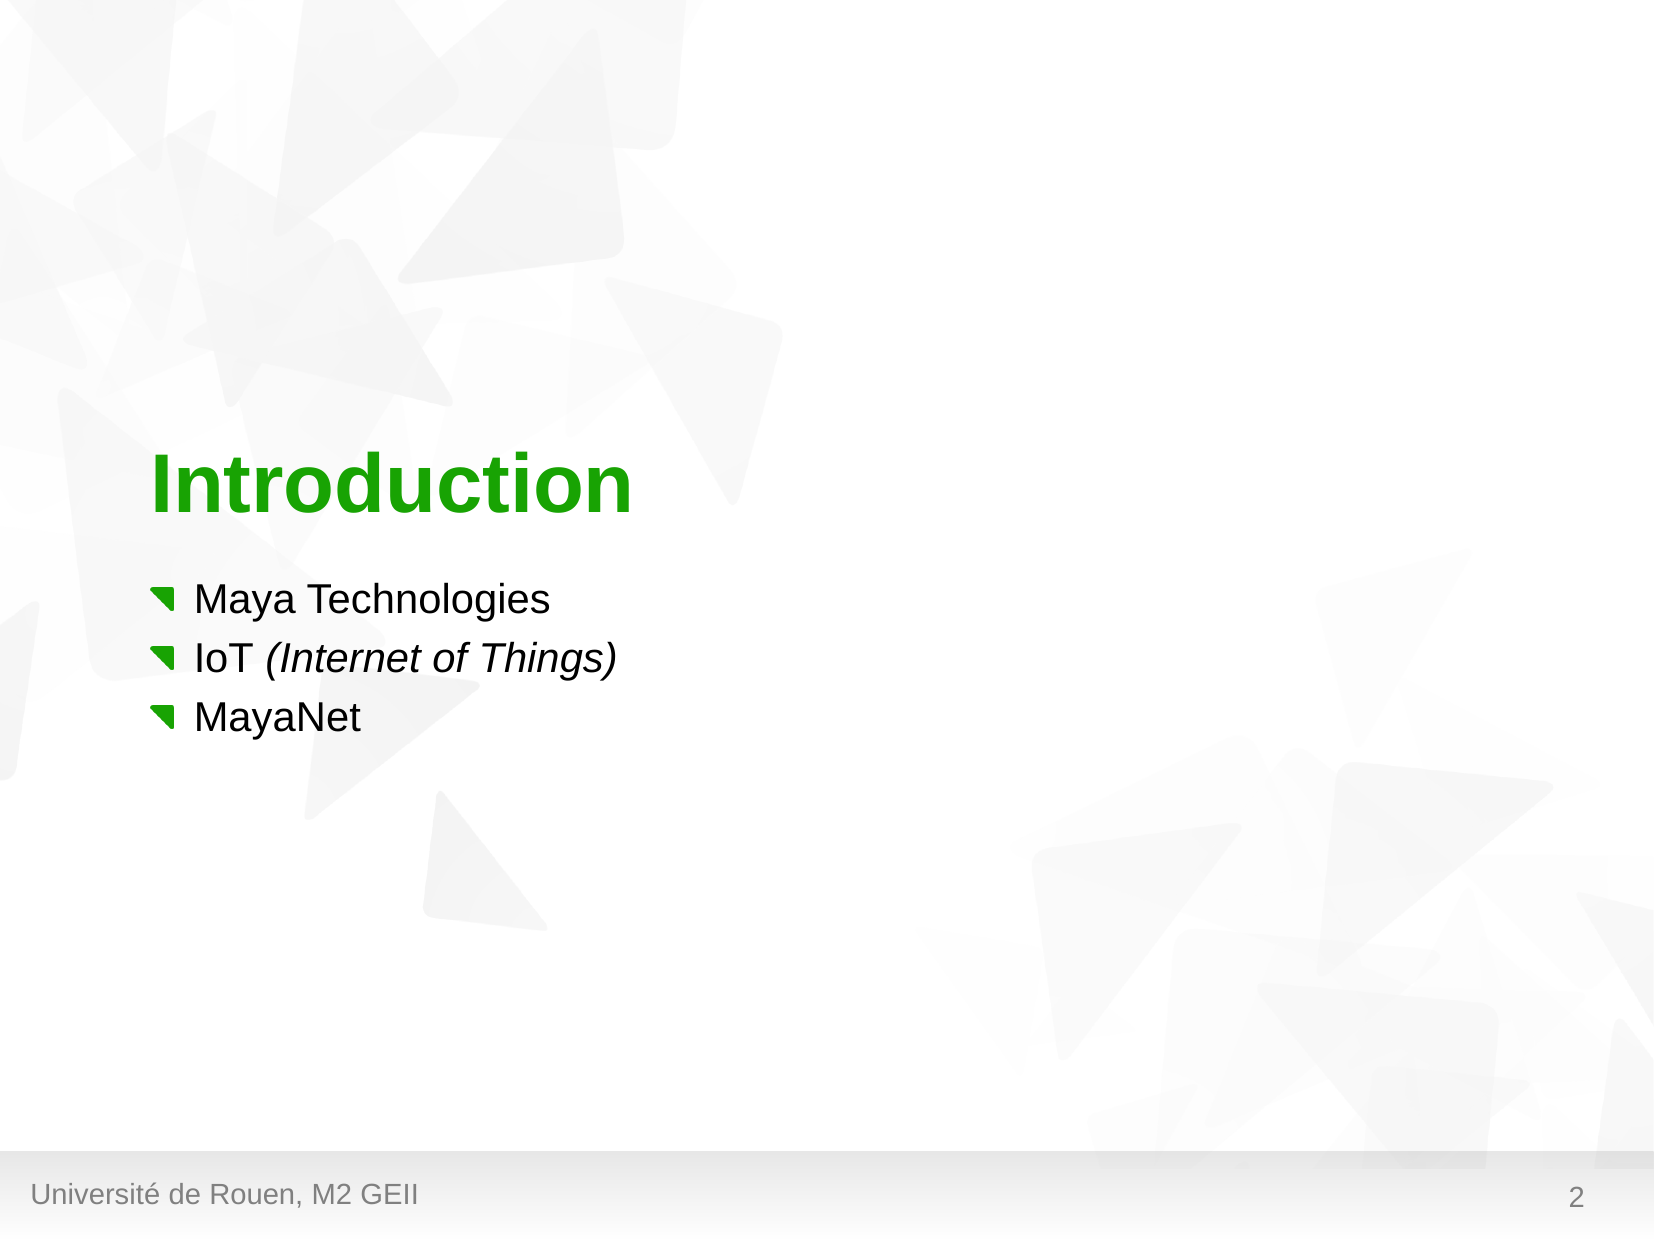

# Introduction
Maya Technologies
IoT (Internet of Things)
MayaNet
Université de Rouen, M2 GEII
2